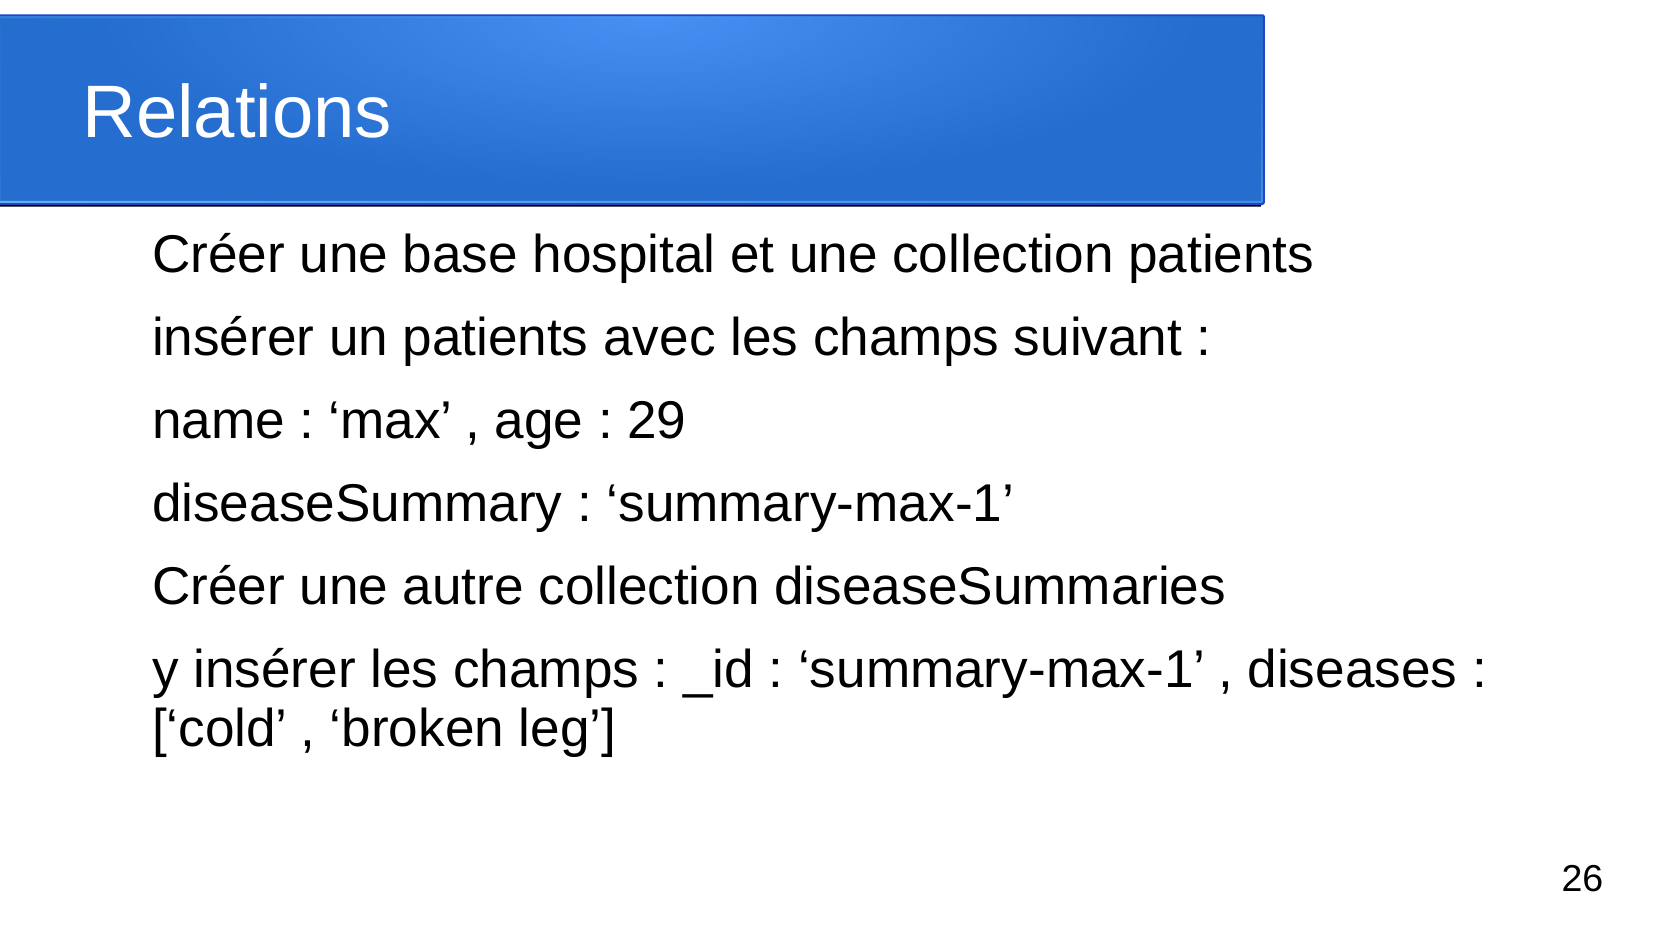

# Relations
Créer une base hospital et une collection patients
insérer un patients avec les champs suivant :
name : ‘max’ , age : 29
diseaseSummary : ‘summary-max-1’
Créer une autre collection diseaseSummaries
y insérer les champs : _id : ‘summary-max-1’ , diseases : [‘cold’ , ‘broken leg’]
26